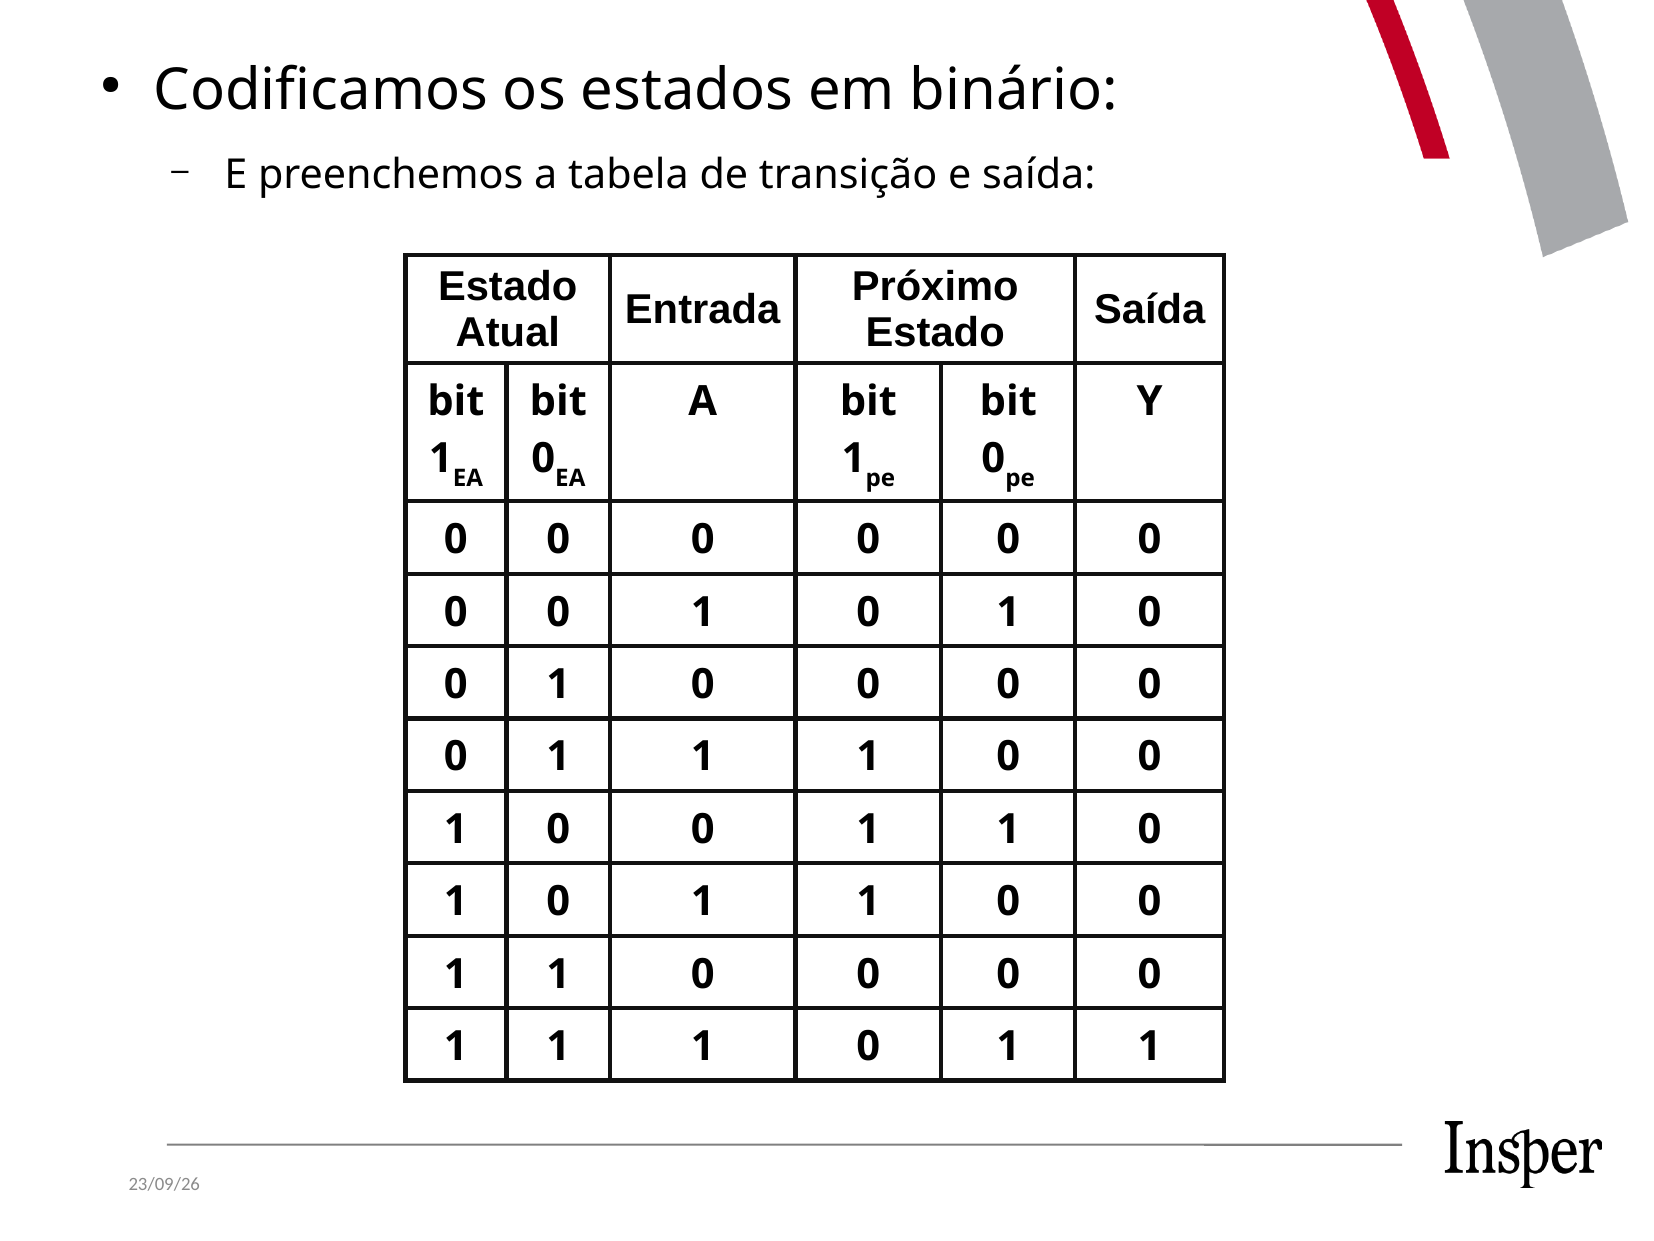

# Codificamos os estados em binário:
E preenchemos a tabela de transição e saída:
| Estado Atual | | Entrada | Próximo Estado | | Saída |
| --- | --- | --- | --- | --- | --- |
| bit1EA | bit0EA | A | bit 1pe | bit 0pe | Y |
| 0 | 0 | 0 | 0 | 0 | 0 |
| 0 | 0 | 1 | 0 | 1 | 0 |
| 0 | 1 | 0 | 0 | 0 | 0 |
| 0 | 1 | 1 | 1 | 0 | 0 |
| 1 | 0 | 0 | 1 | 1 | 0 |
| 1 | 0 | 1 | 1 | 0 | 0 |
| 1 | 1 | 0 | 0 | 0 | 0 |
| 1 | 1 | 1 | 0 | 1 | 1 |